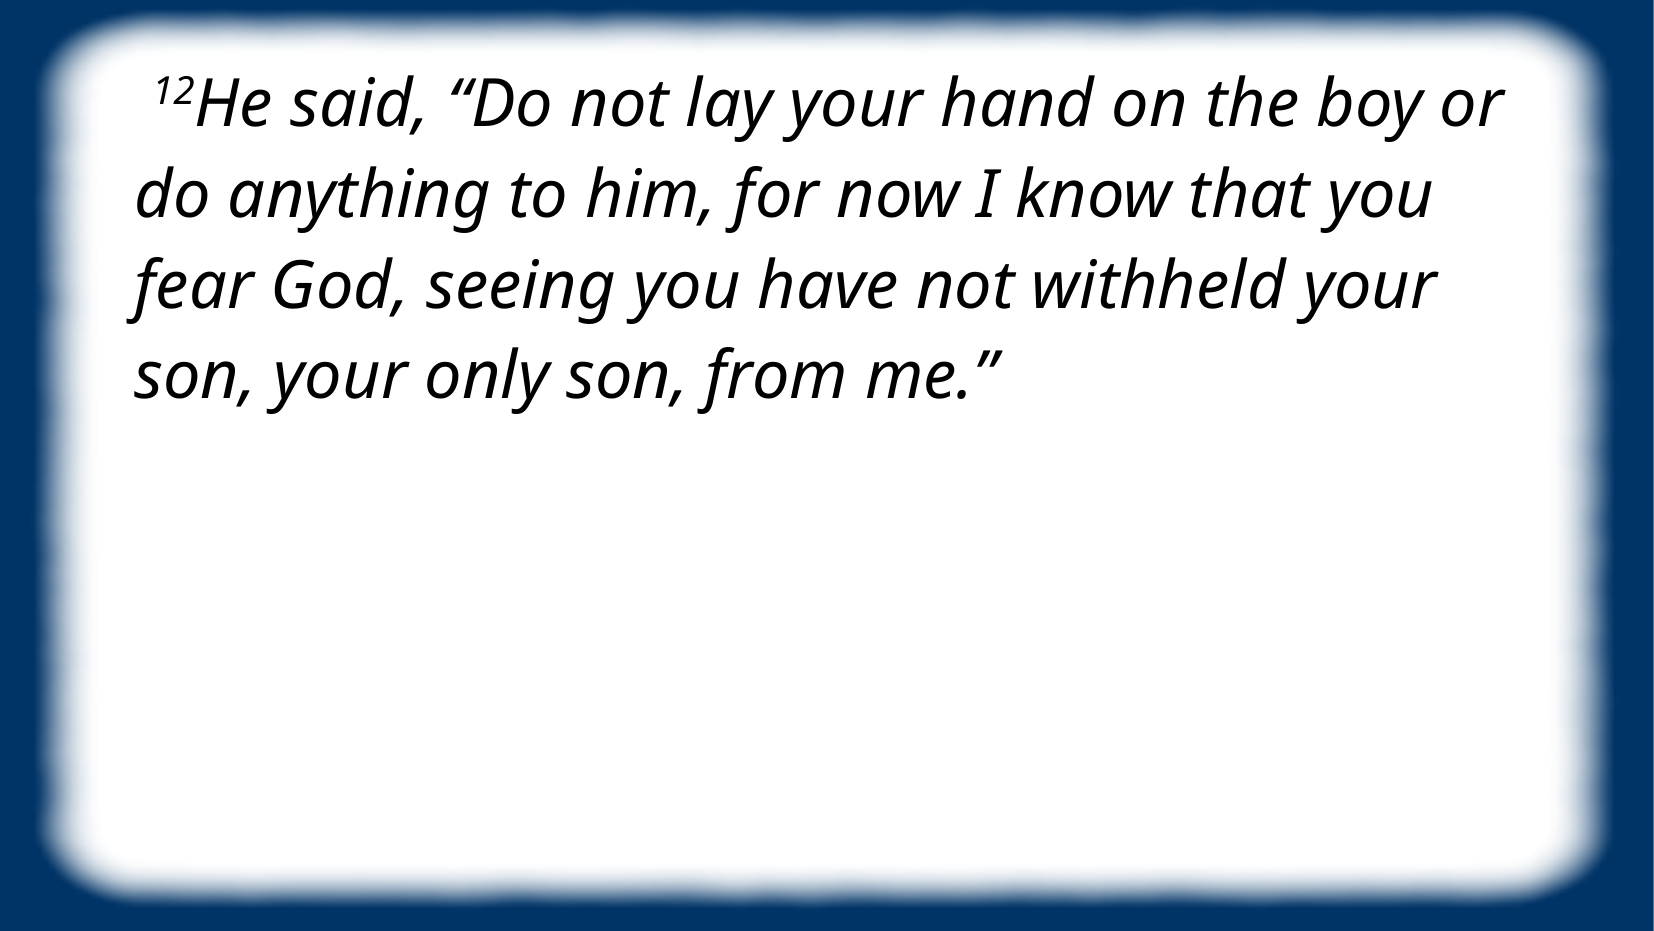

12He said, “Do not lay your hand on the boy or do anything to him, for now I know that you fear God, seeing you have not withheld your son, your only son, from me.”